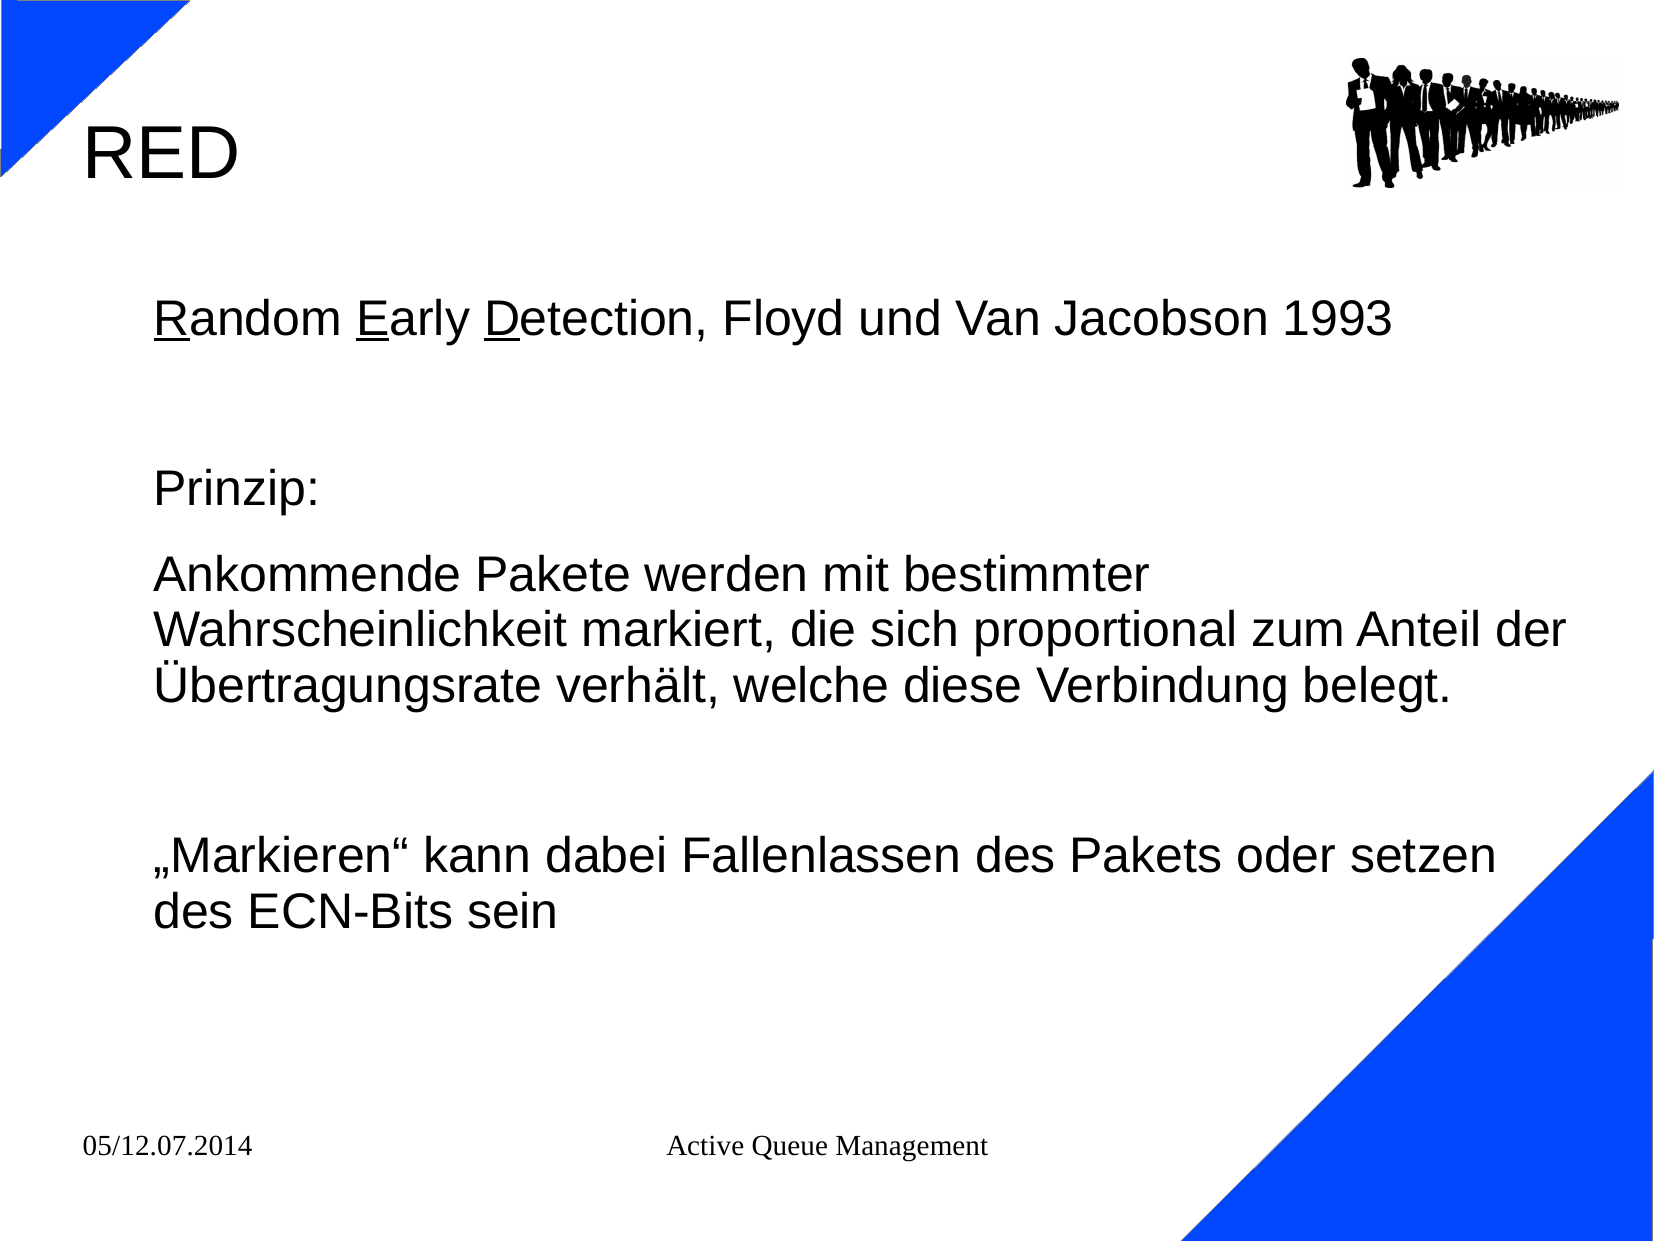

# RED
Random Early Detection, Floyd und Van Jacobson 1993
Prinzip:
Ankommende Pakete werden mit bestimmter Wahrscheinlichkeit markiert, die sich proportional zum Anteil der Übertragungsrate verhält, welche diese Verbindung belegt.
„Markieren“ kann dabei Fallenlassen des Pakets oder setzen des ECN-Bits sein
05/12.07.2014
Active Queue Management
6